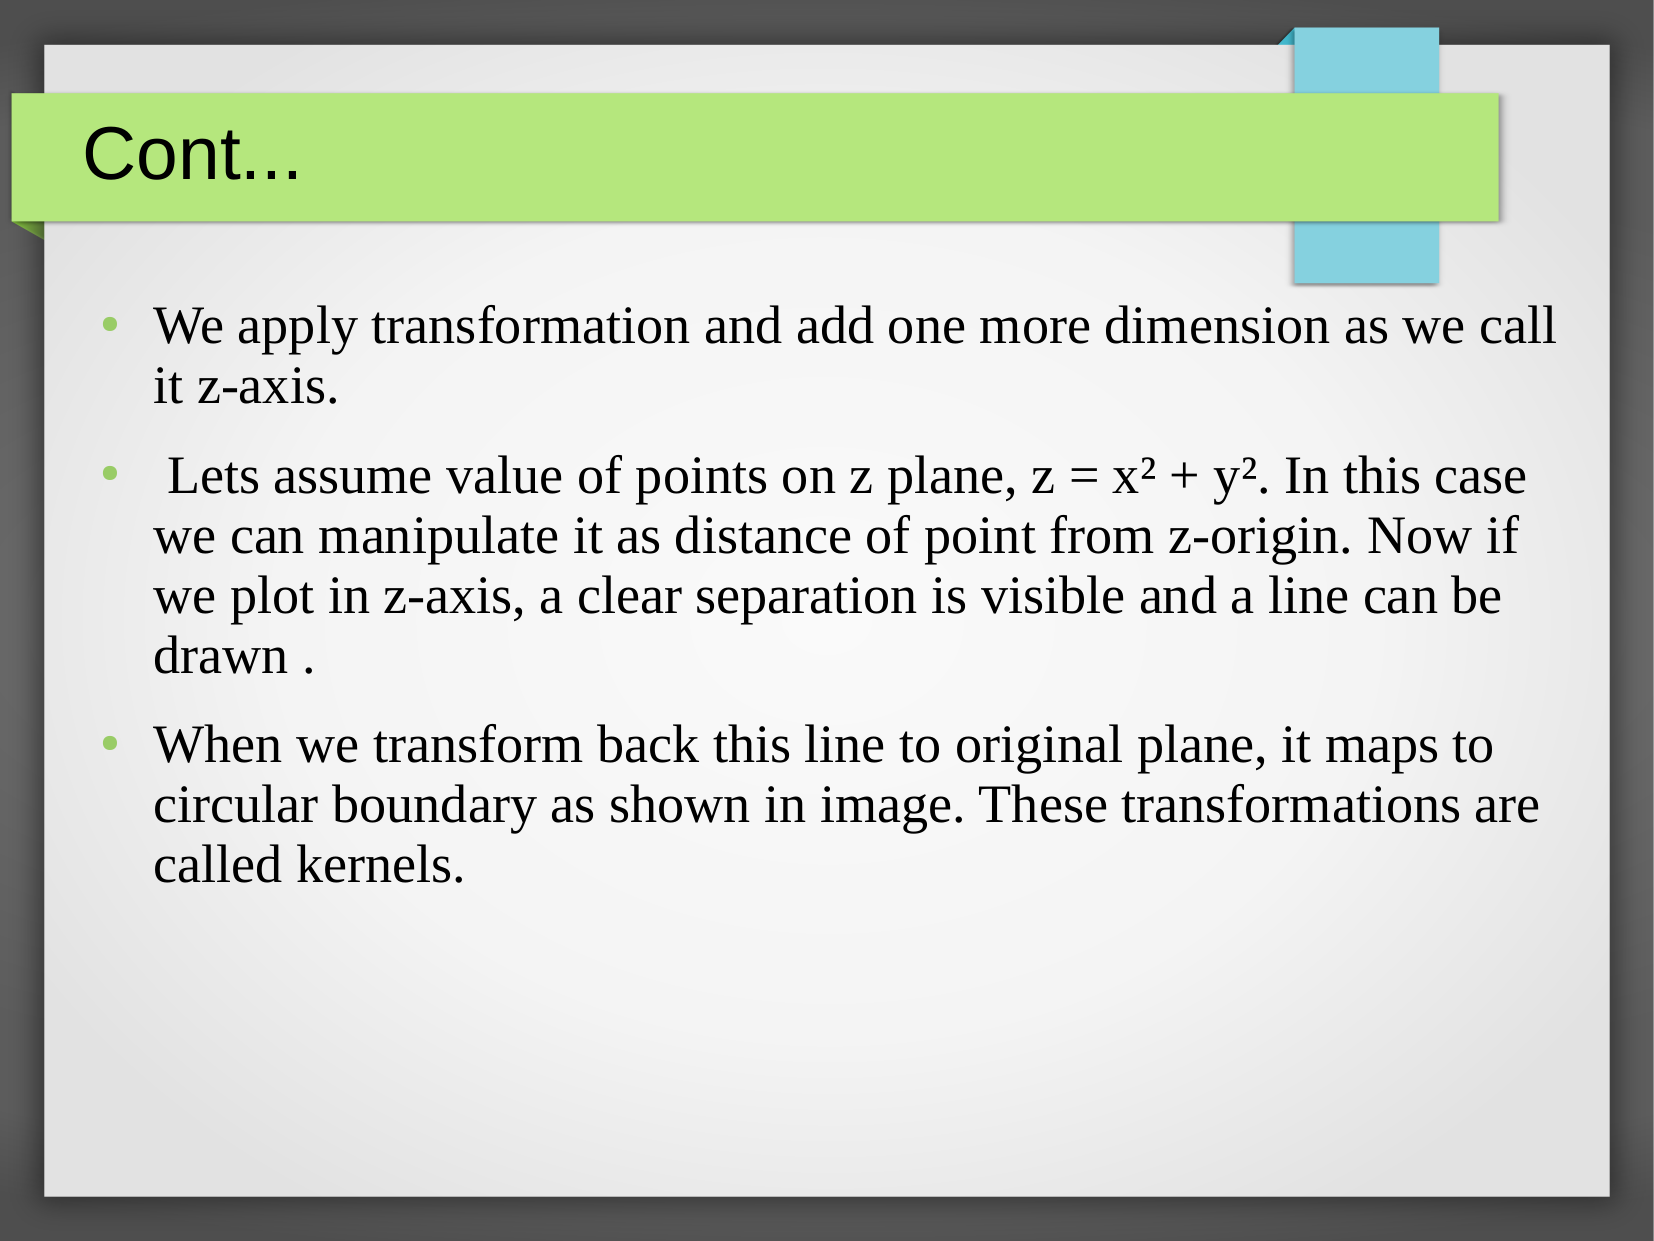

# Cont...
We apply transformation and add one more dimension as we call it z-axis.
 Lets assume value of points on z plane, z = x² + y². In this case we can manipulate it as distance of point from z-origin. Now if we plot in z-axis, a clear separation is visible and a line can be drawn .
When we transform back this line to original plane, it maps to circular boundary as shown in image. These transformations are called kernels.